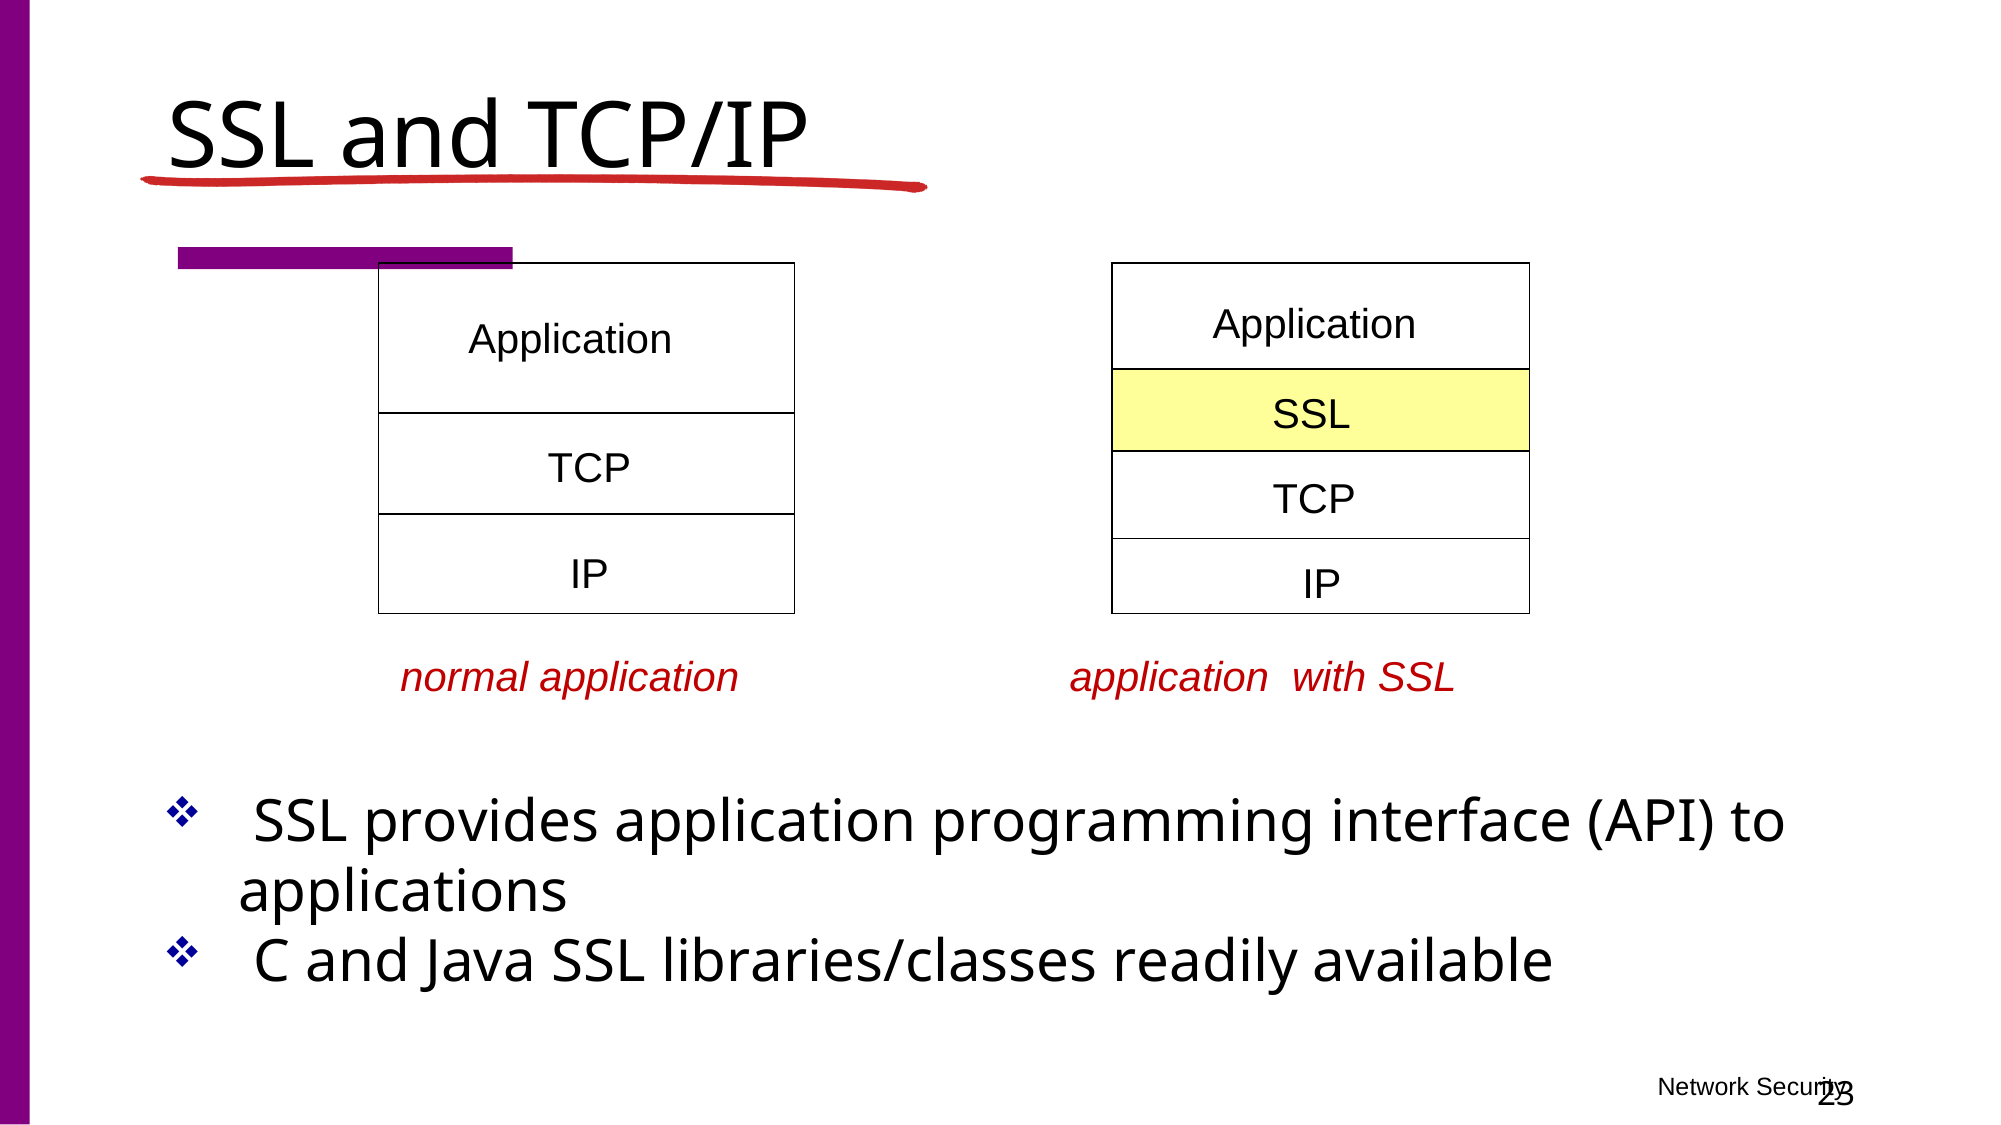

# SSL and TCP/IP
Application
TCP
IP
normal application
Application
SSL
TCP
IP
application with SSL
 SSL provides application programming interface (API) to applications
 C and Java SSL libraries/classes readily available
Network Security